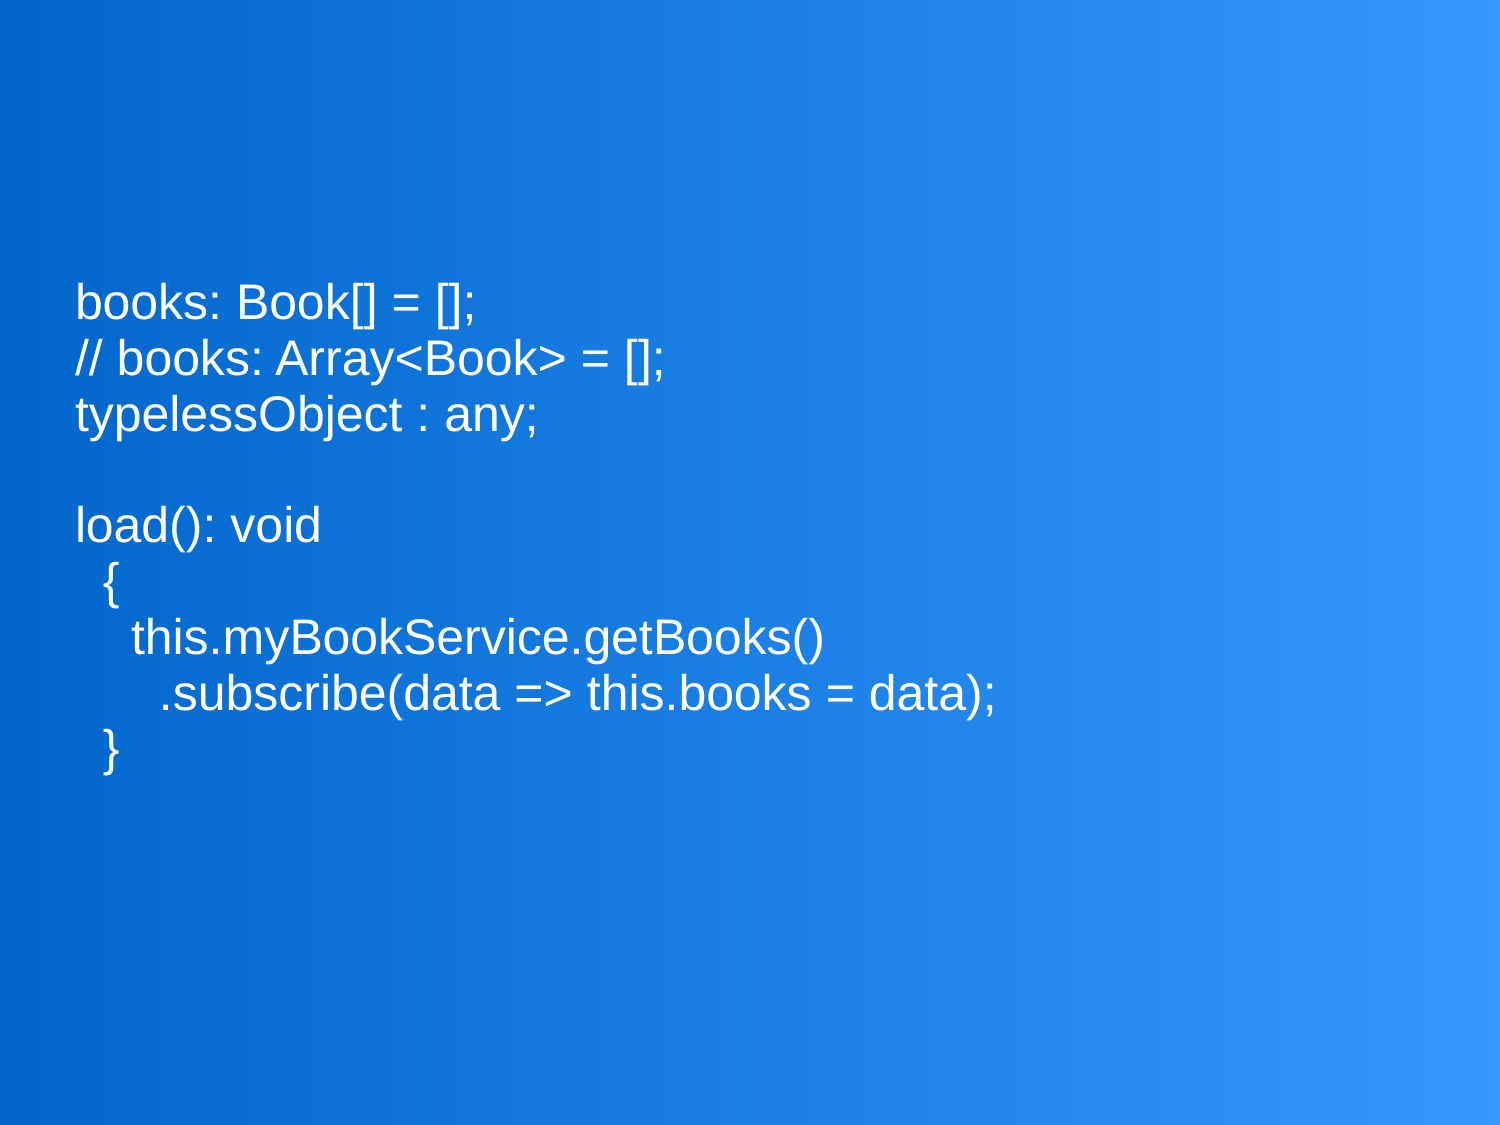

# books: Book[] = [];
// books: Array<Book> = [];
typelessObject : any;
load(): void
 {
 this.myBookService.getBooks()
 .subscribe(data => this.books = data);
 }